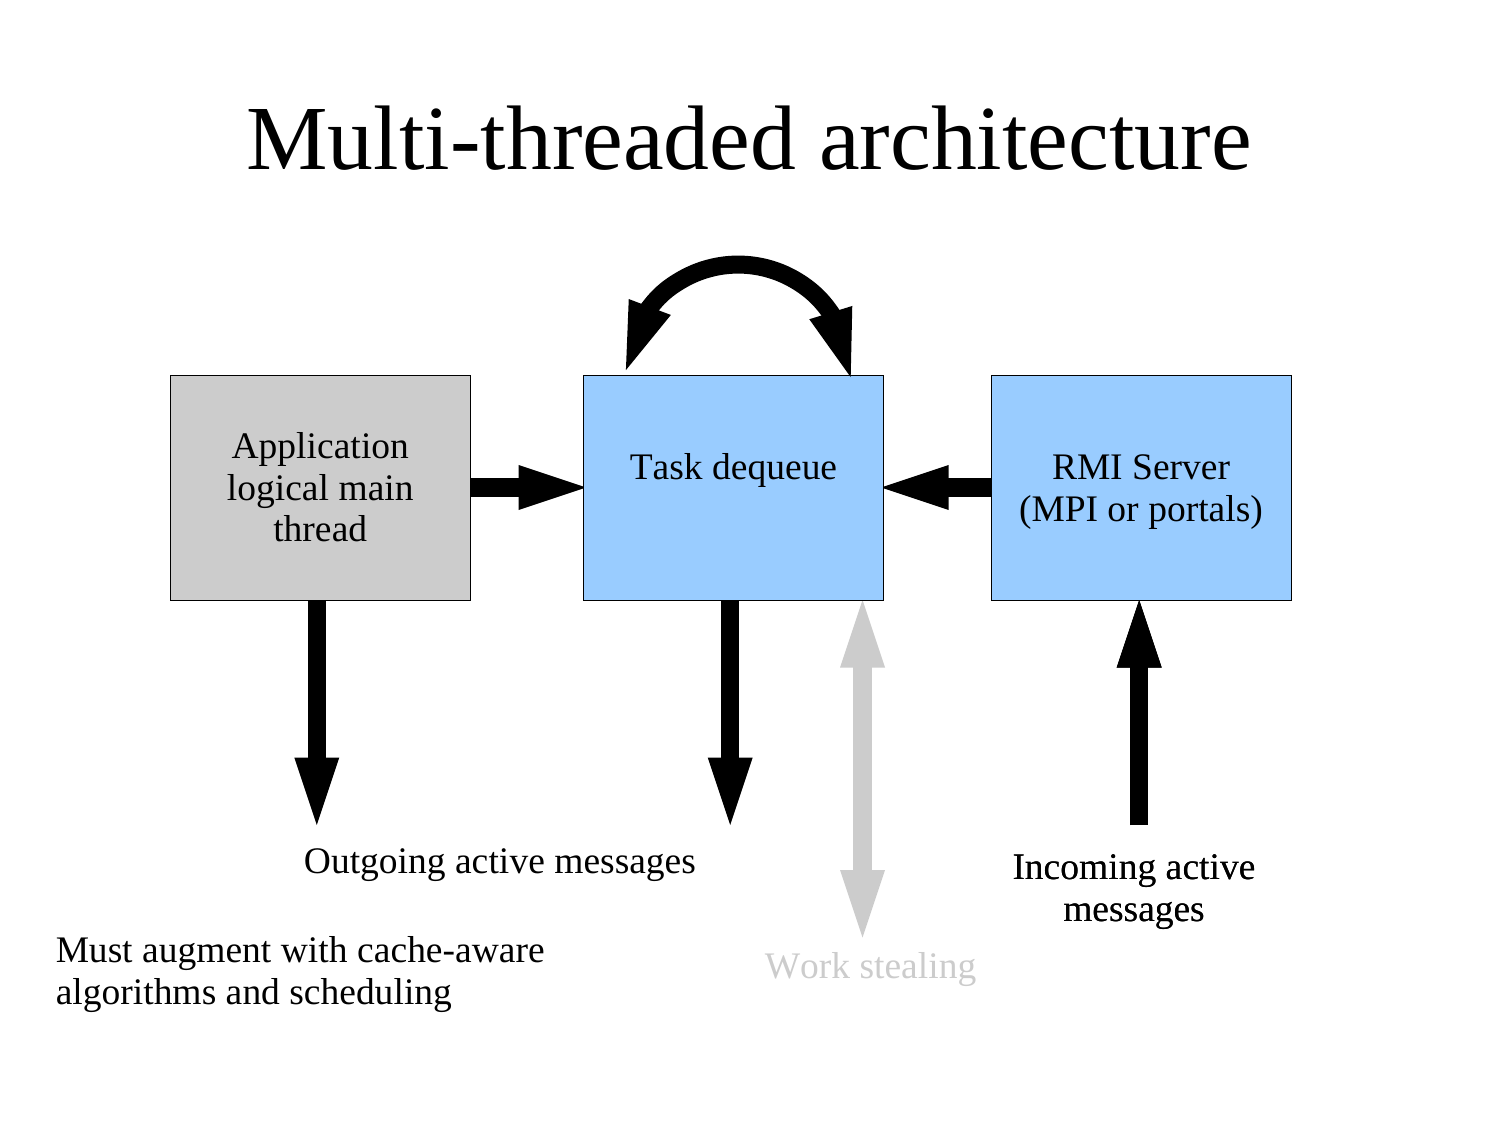

# Multi-threaded architecture
RMI Server
(MPI or portals)
Application
logical main
thread
Task dequeue
Outgoing active messages
Incoming active
messages
Incoming active
messages
Must augment with cache-aware
algorithms and scheduling
Work stealing